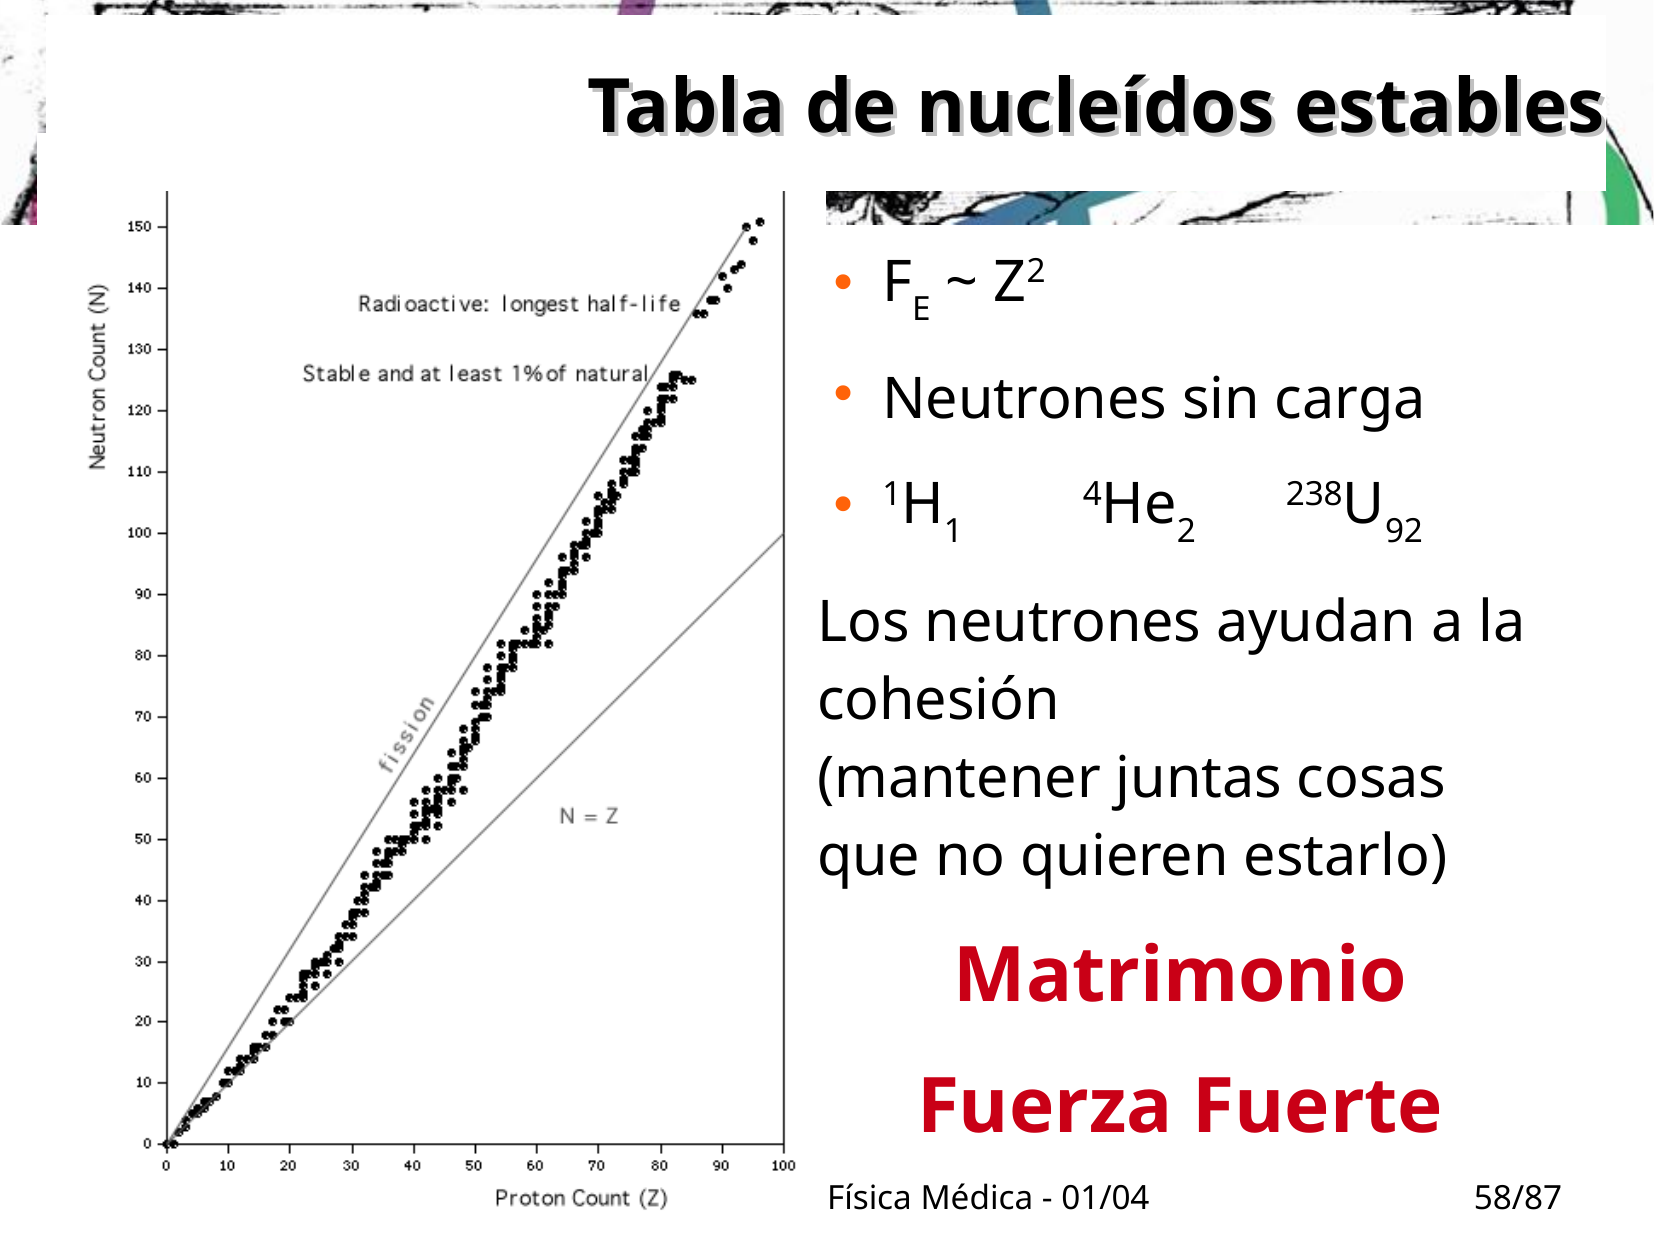

Tabla de nucleídos estables
# FE ~ Z2
Neutrones sin carga
1H1 4He2 238U92
Los neutrones ayudan a la cohesión
(mantener juntas cosas que no quieren estarlo)
Matrimonio
Fuerza Fuerte
Oct, 2016
Asorey - Balseiro 2016 Física Médica - 01/04
58